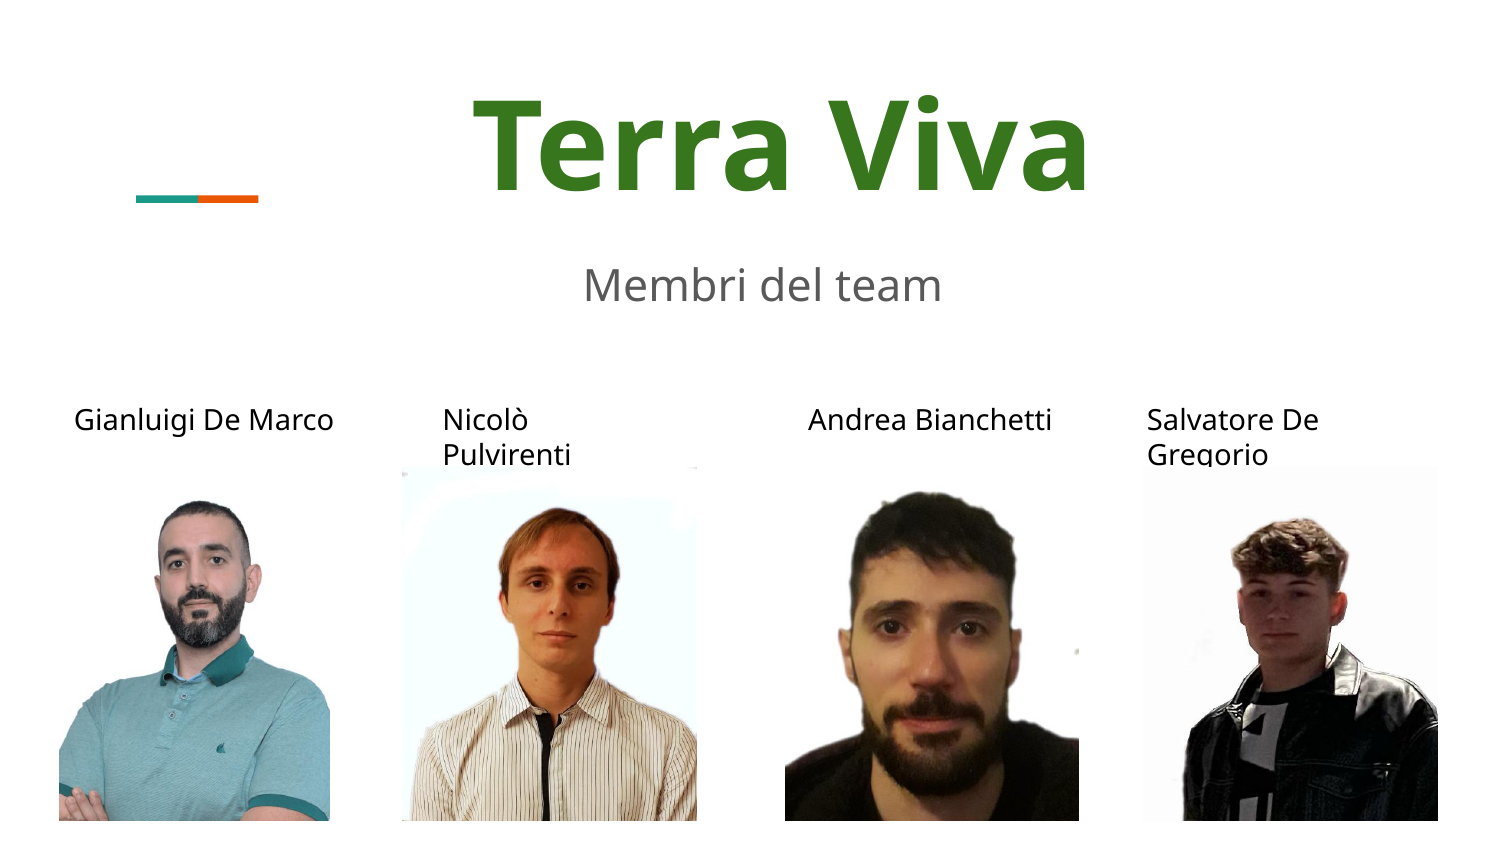

# Terra Viva
Membri del team
Gianluigi De Marco
Nicolò Pulvirenti
Andrea Bianchetti
Salvatore De Gregorio